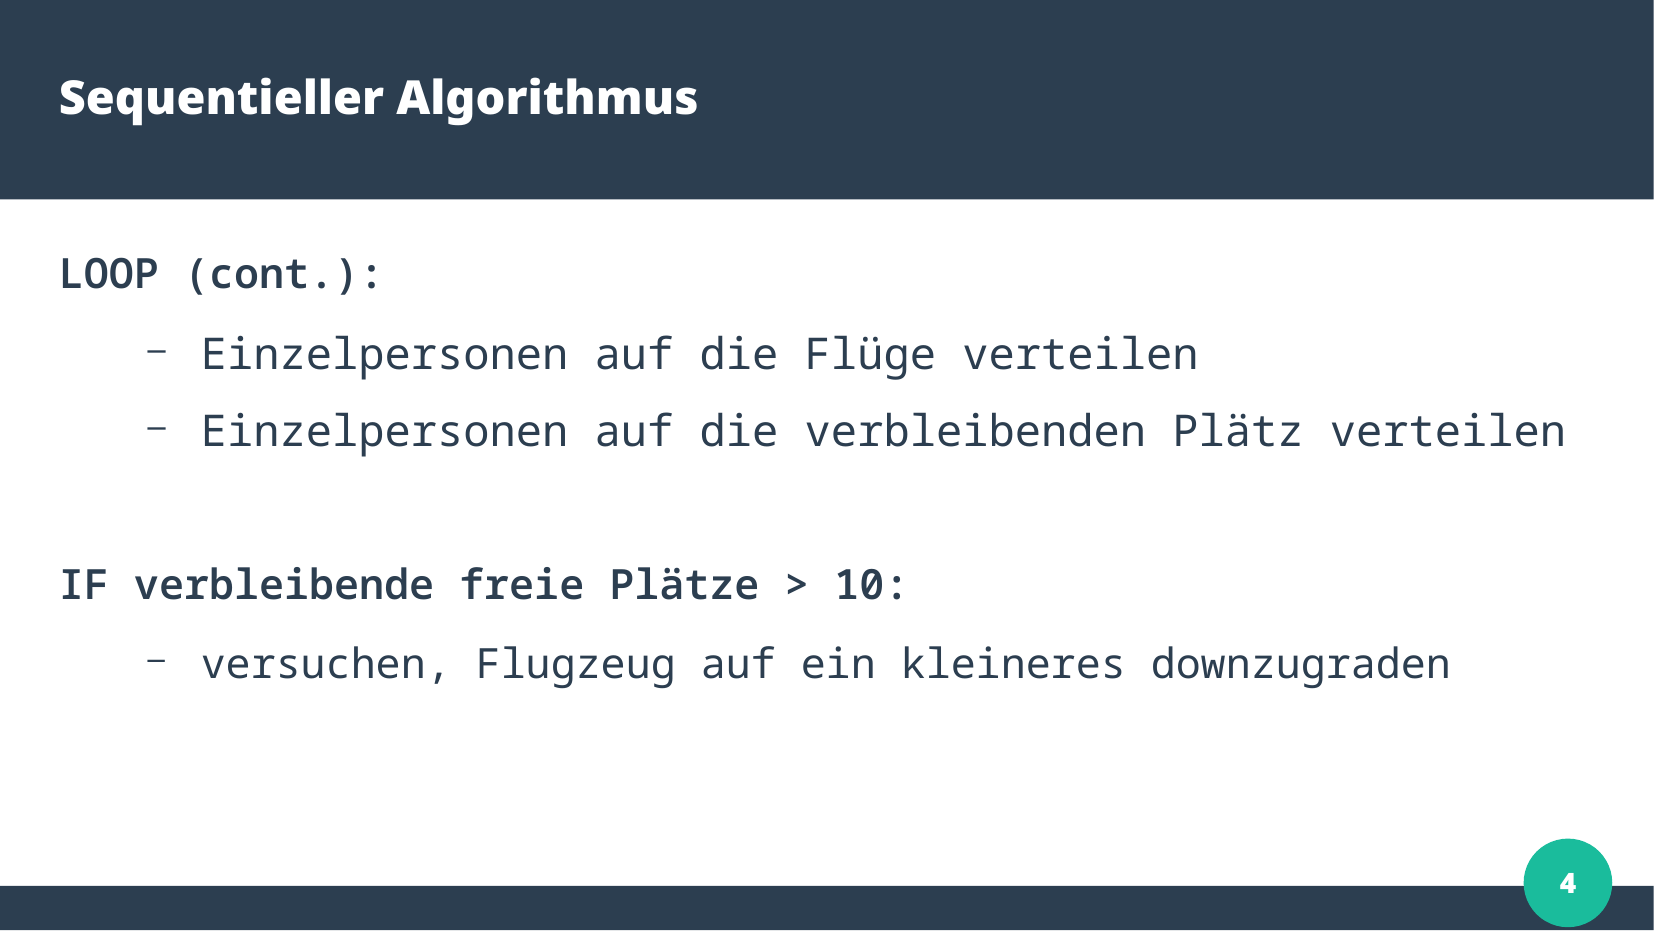

# Sequentieller Algorithmus
LOOP (cont.):
Einzelpersonen auf die Flüge verteilen
Einzelpersonen auf die verbleibenden Plätz verteilen
IF verbleibende freie Plätze > 10:
versuchen, Flugzeug auf ein kleineres downzugraden